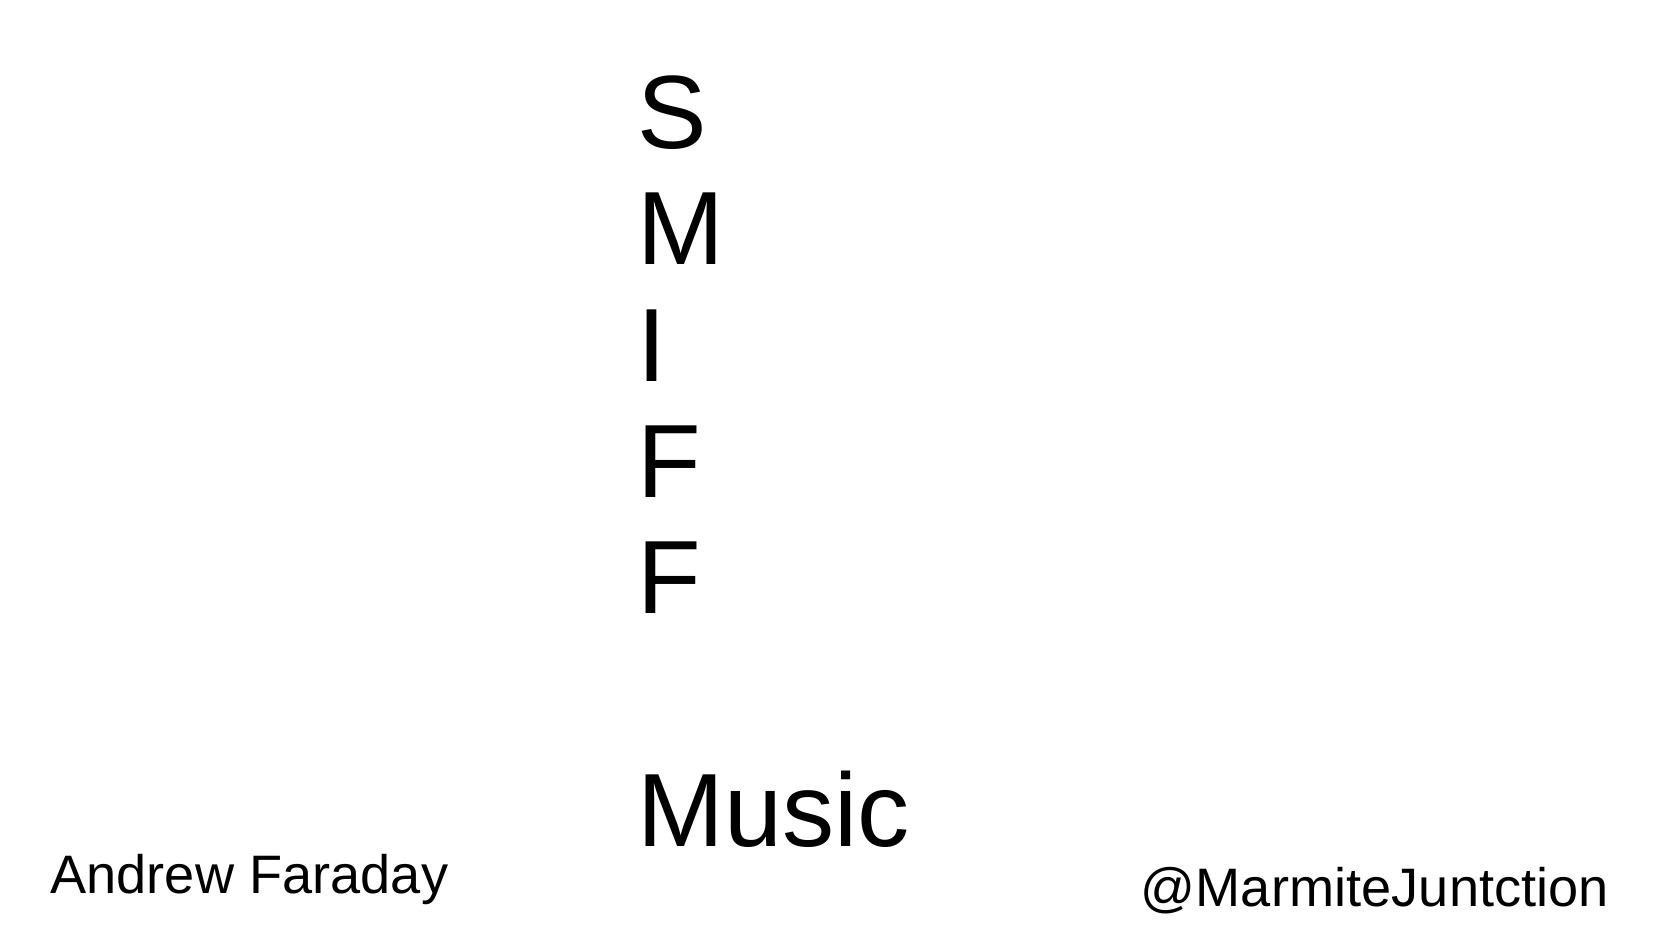

# S M I F F Music
Andrew Faraday
@MarmiteJuntction